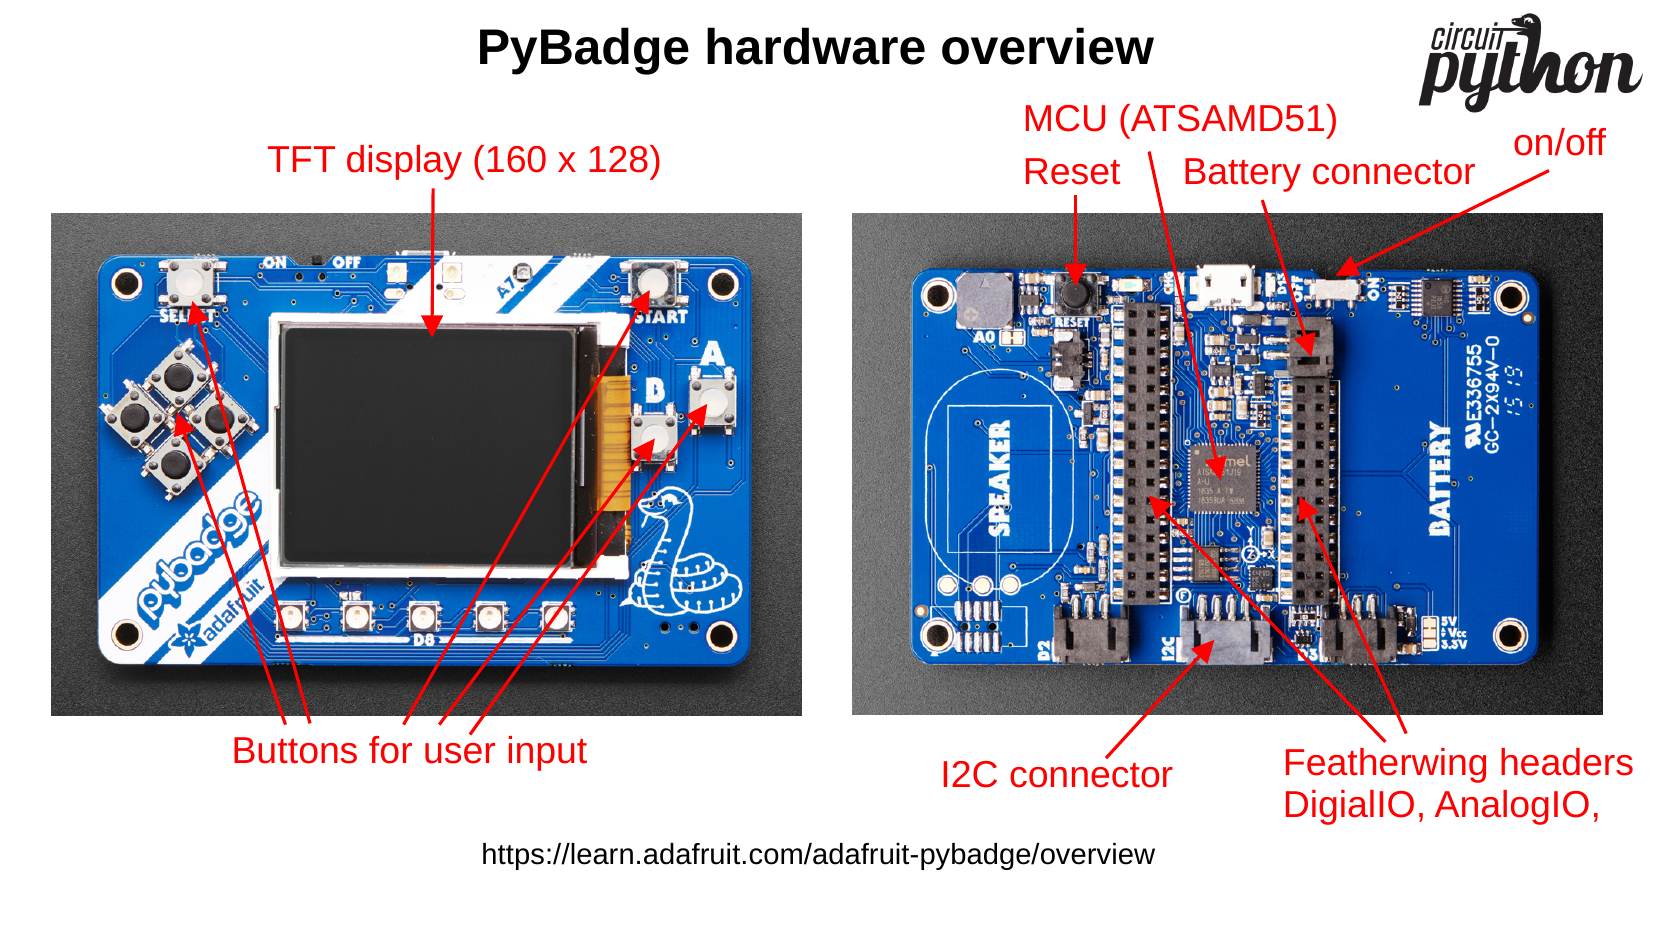

PyBadge hardware overview
MCU (ATSAMD51)
on/off
TFT display (160 x 128)
Reset
Battery connector
Buttons for user input
Featherwing headers
DigialIO, AnalogIO,
I2C connector
https://learn.adafruit.com/adafruit-pybadge/overview